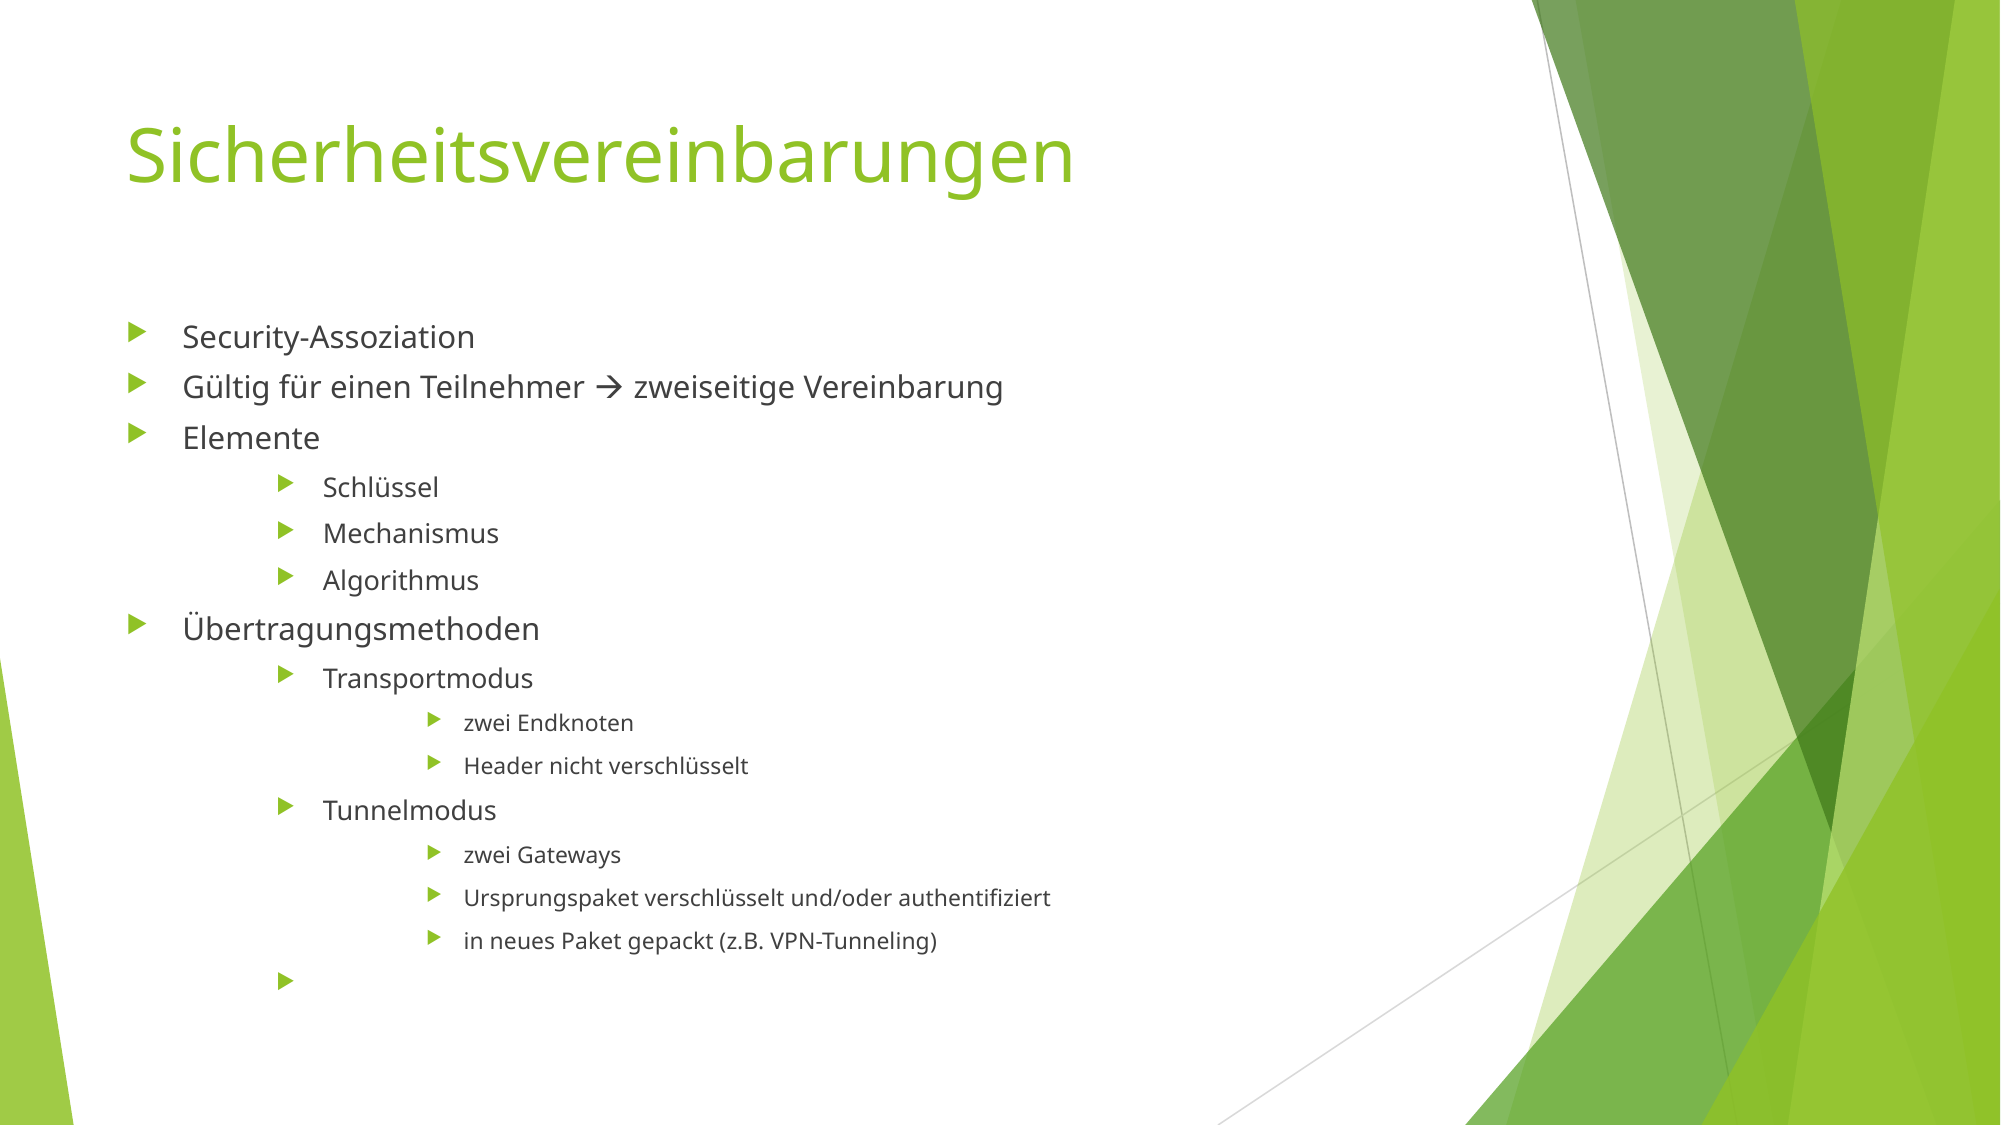

# Sicherheitsvereinbarungen
Security-Assoziation
Gültig für einen Teilnehmer  zweiseitige Vereinbarung
Elemente
Schlüssel
Mechanismus
Algorithmus
Übertragungsmethoden
Transportmodus
zwei Endknoten
Header nicht verschlüsselt
Tunnelmodus
zwei Gateways
Ursprungspaket verschlüsselt und/oder authentifiziert
in neues Paket gepackt (z.B. VPN-Tunneling)